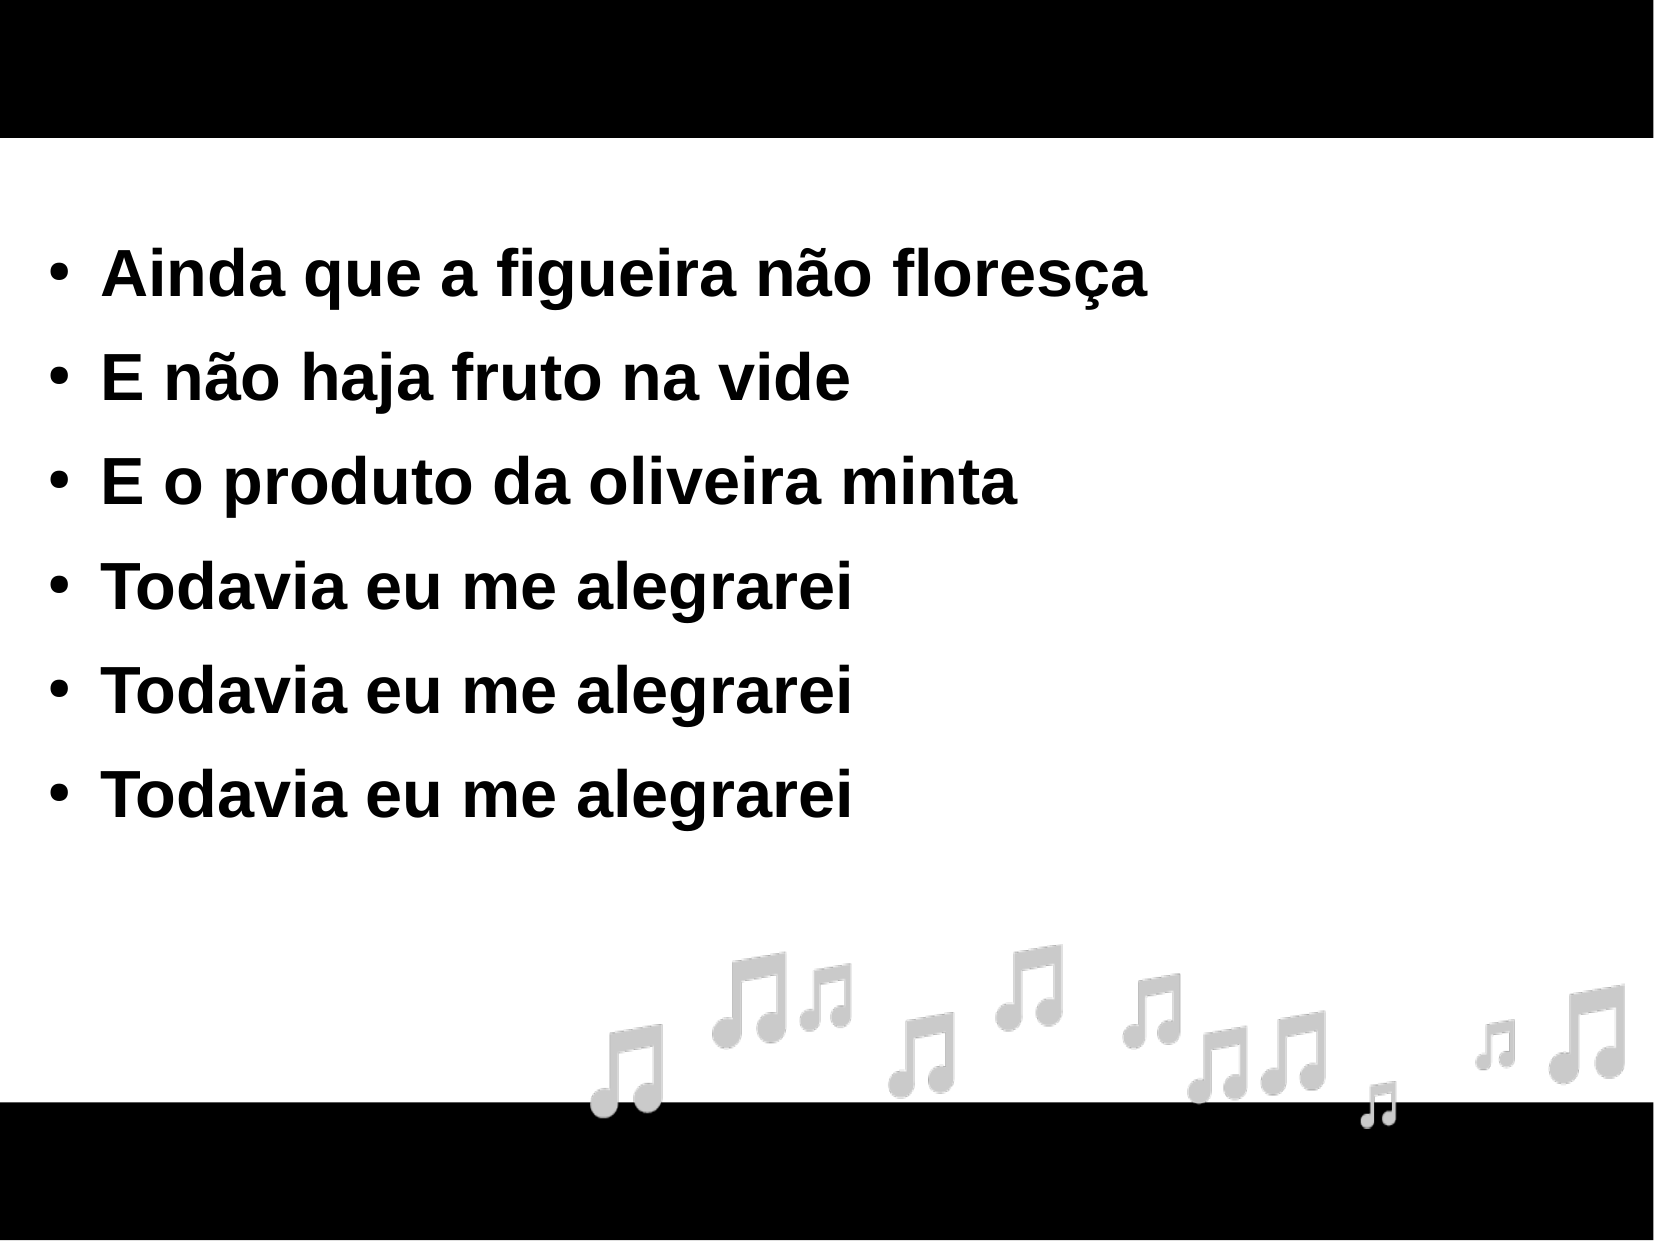

# Ainda que a figueira não floresça
E não haja fruto na vide
E o produto da oliveira minta
Todavia eu me alegrarei
Todavia eu me alegrarei
Todavia eu me alegrarei